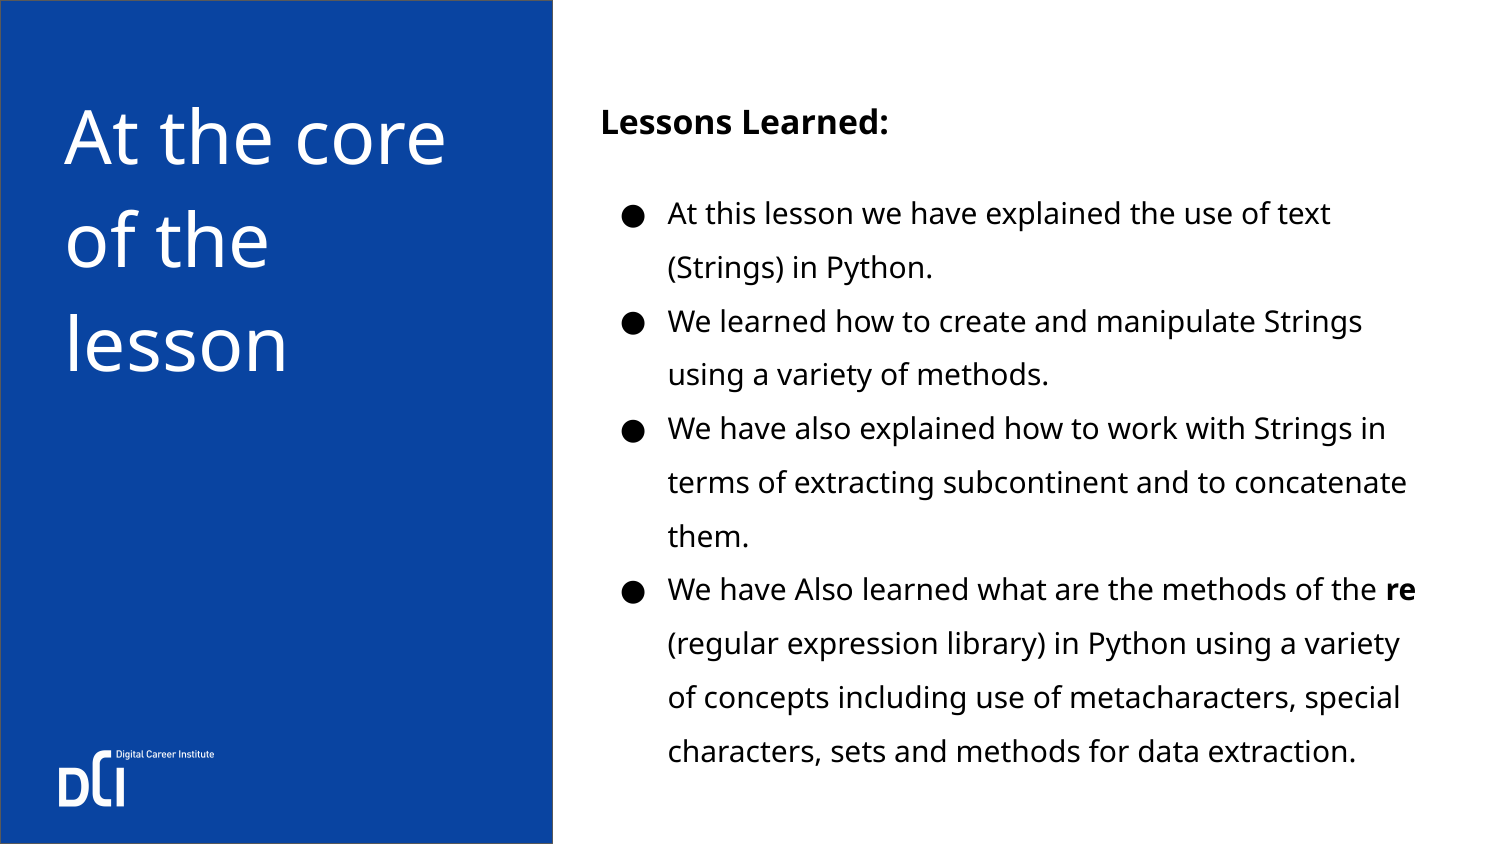

At the core of the lesson
# Lessons Learned:
At this lesson we have explained the use of text (Strings) in Python.
We learned how to create and manipulate Strings using a variety of methods.
We have also explained how to work with Strings in terms of extracting subcontinent and to concatenate them.
We have Also learned what are the methods of the re (regular expression library) in Python using a variety of concepts including use of metacharacters, special characters, sets and methods for data extraction.